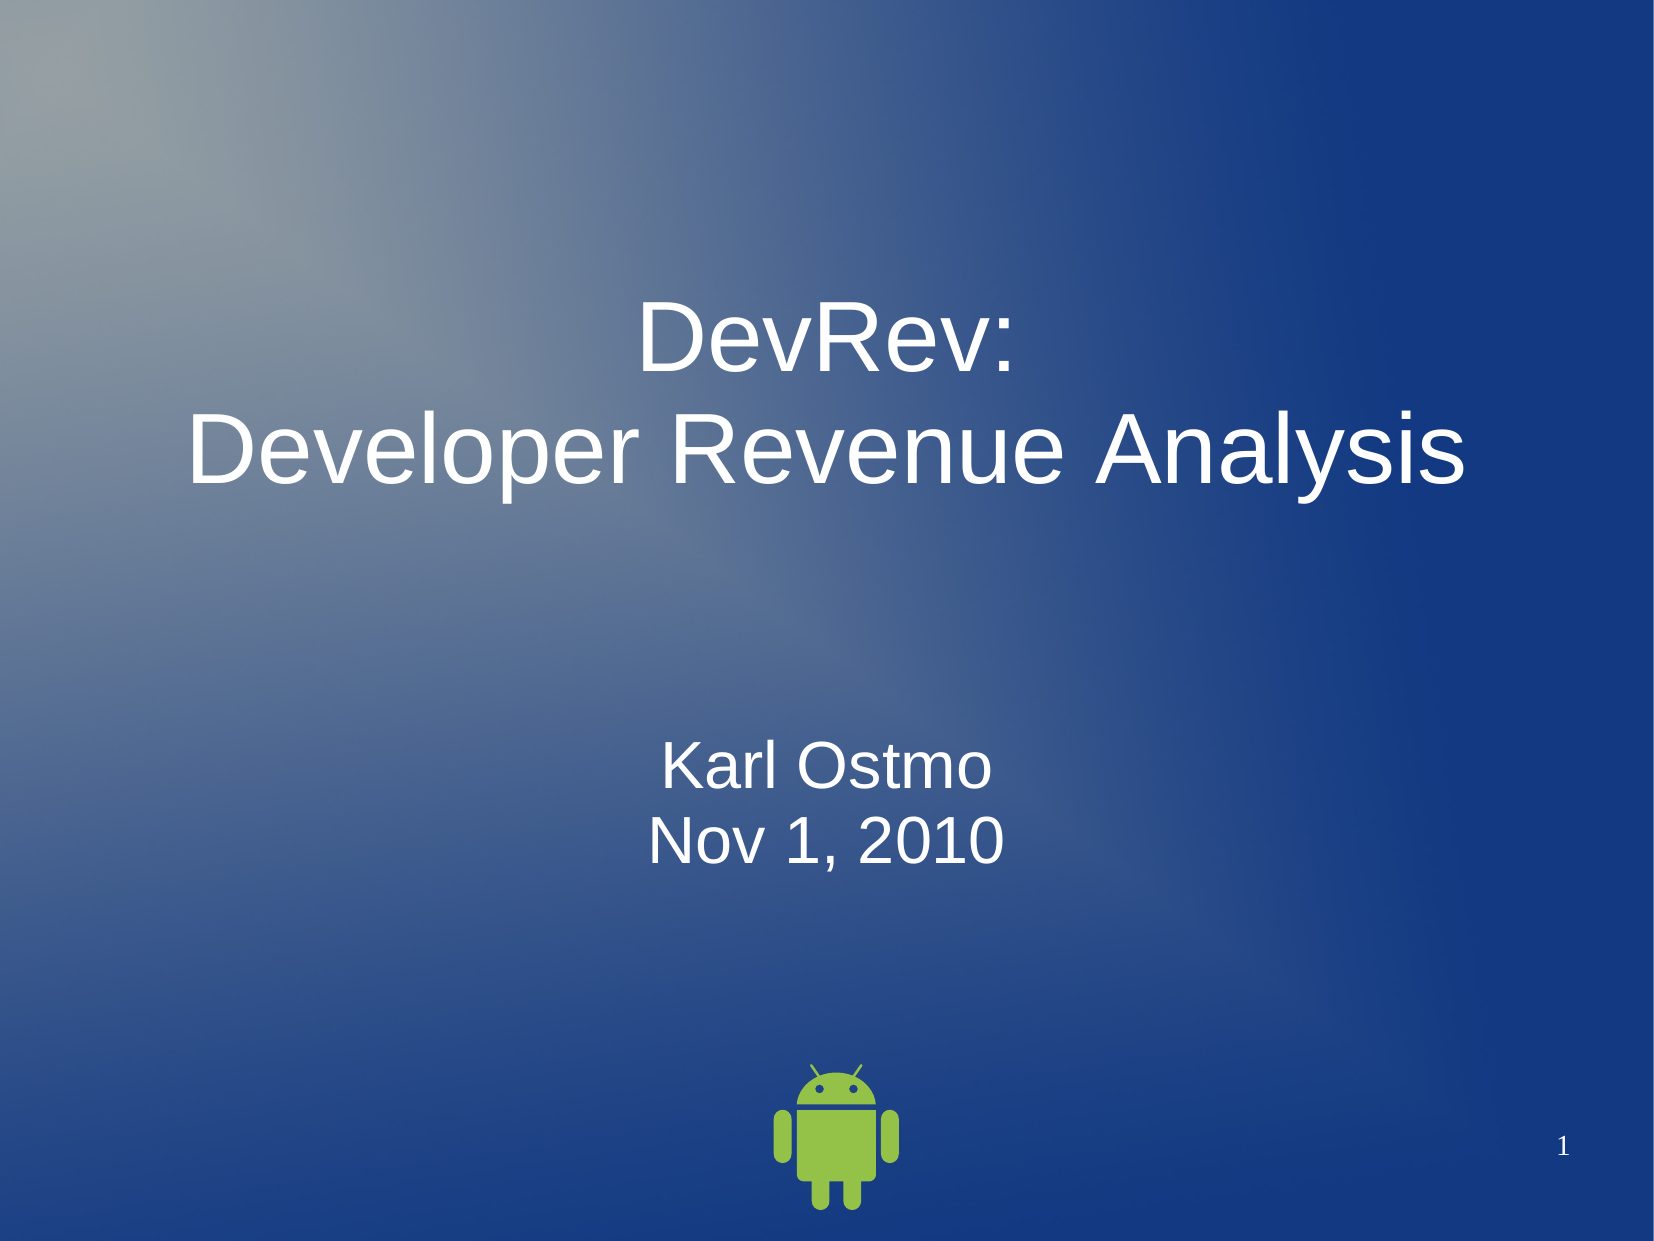

# DevRev:
Developer Revenue Analysis
Karl Ostmo
Nov 1, 2010
1